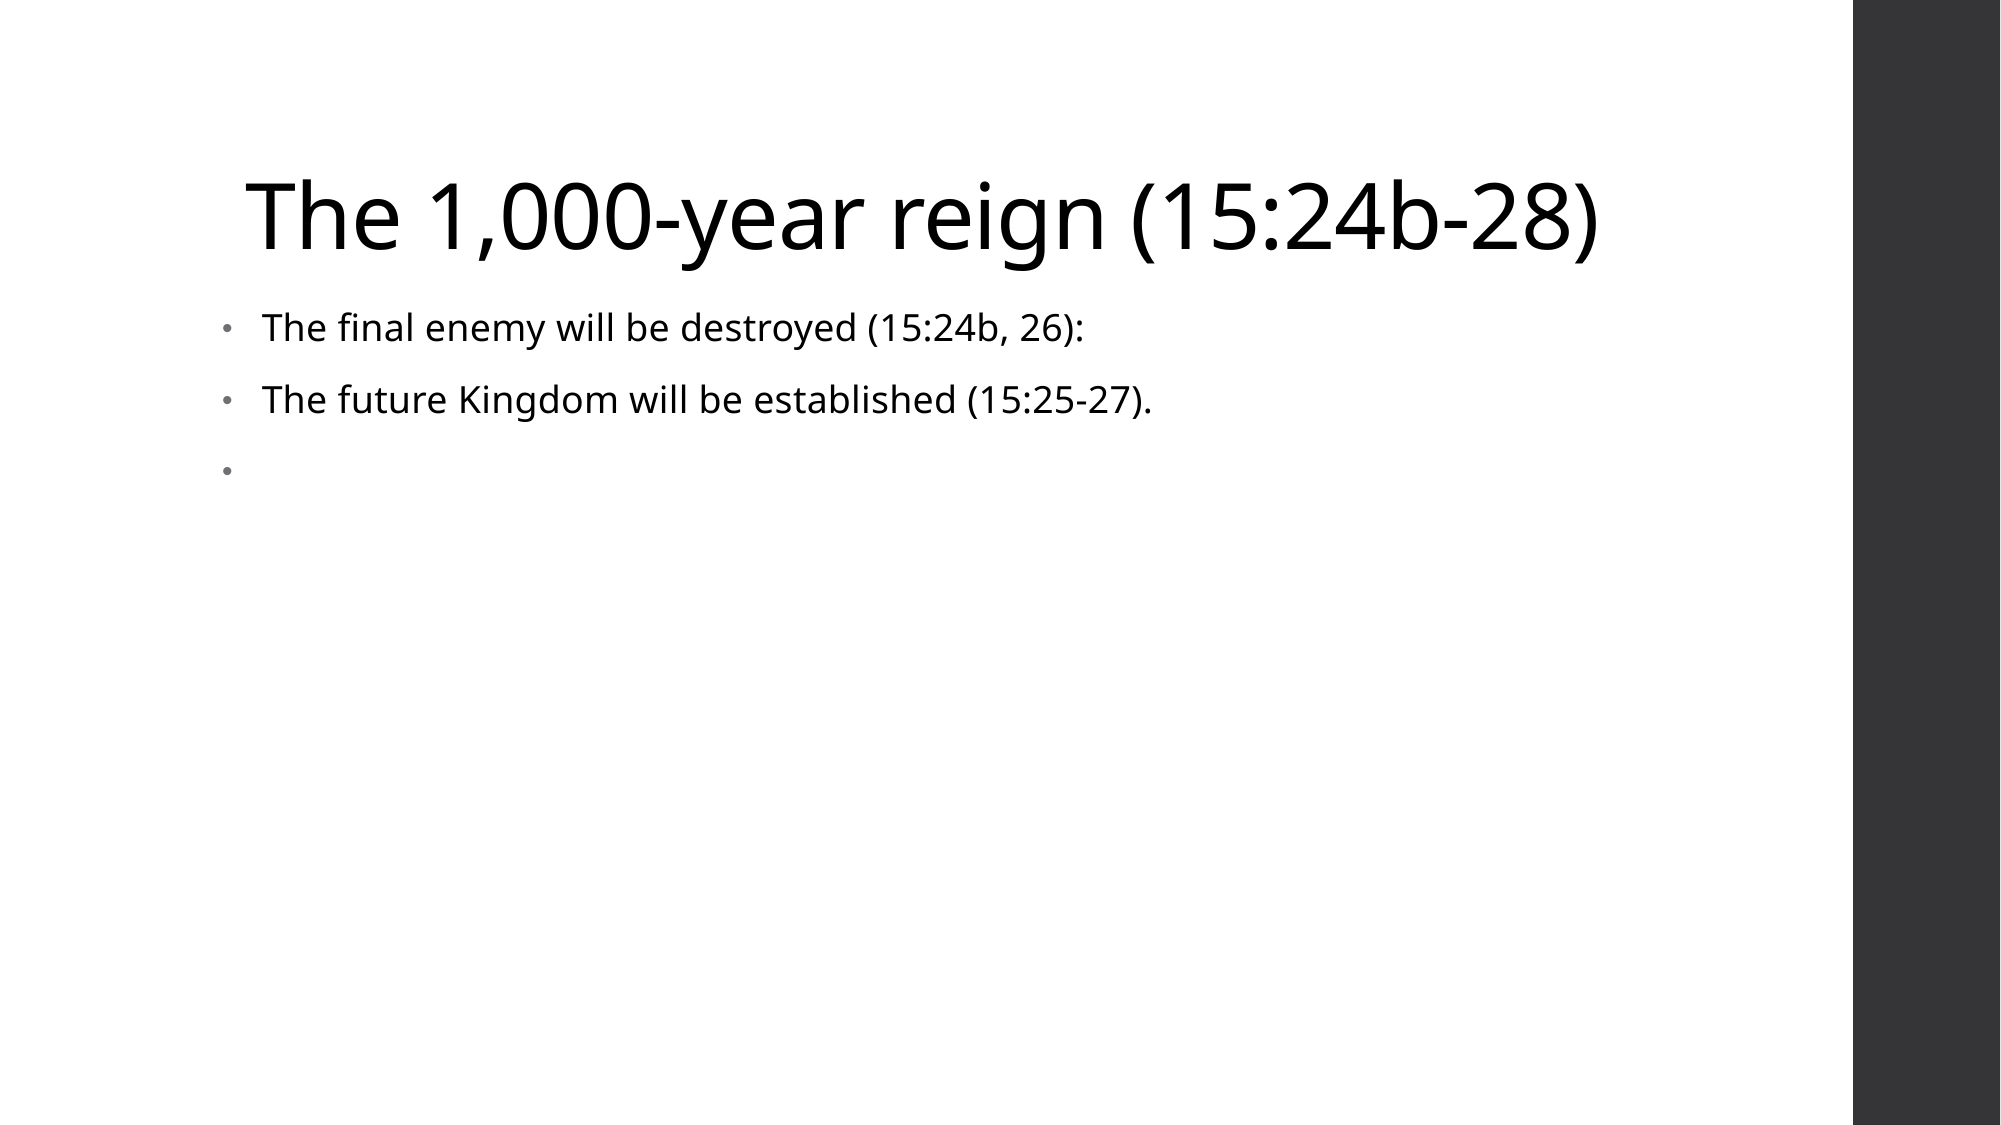

# The 1,000-year reign (15:24b-28)
 The final enemy will be destroyed (15:24b, 26):
 The future Kingdom will be established (15:25-27).